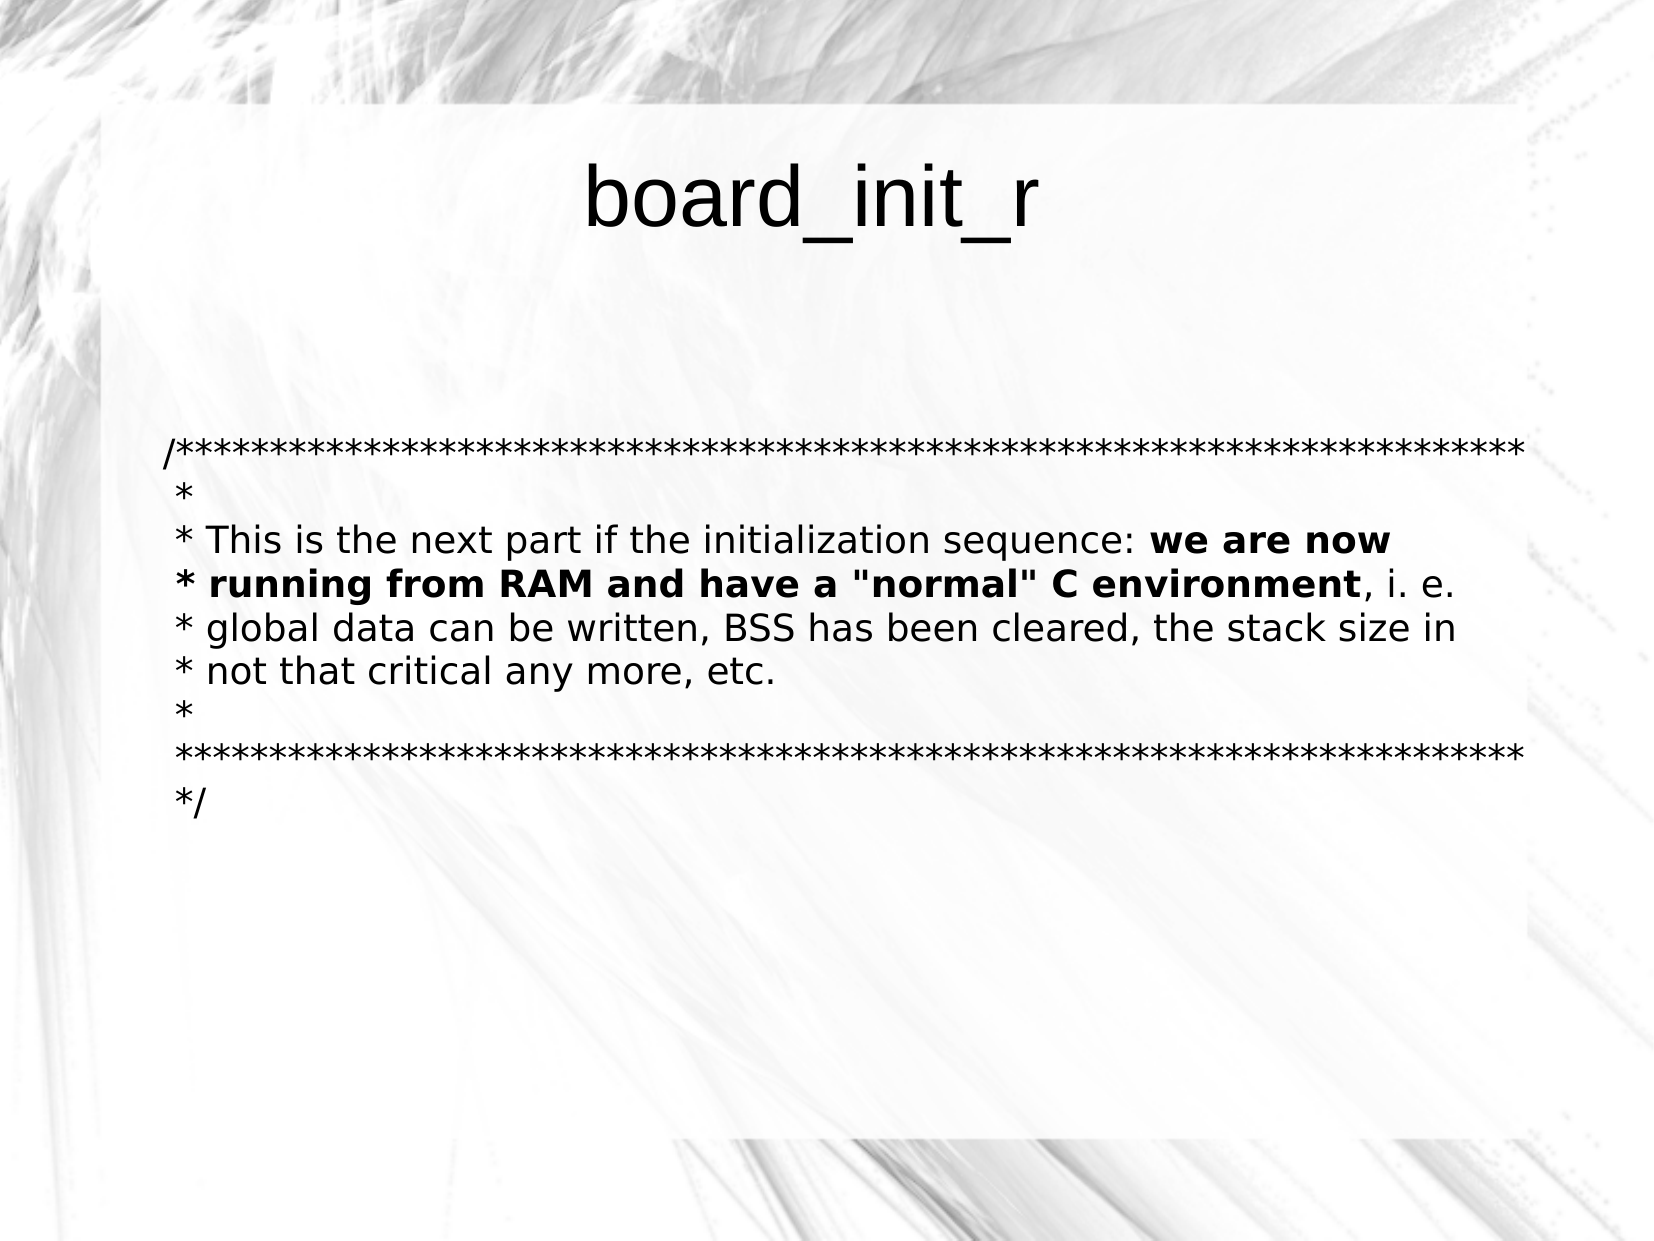

# board_init_r
/************************************************************************
 *
 * This is the next part if the initialization sequence: we are now
 * running from RAM and have a "normal" C environment, i. e.
 * global data can be written, BSS has been cleared, the stack size in
 * not that critical any more, etc.
 *
 ************************************************************************
 */